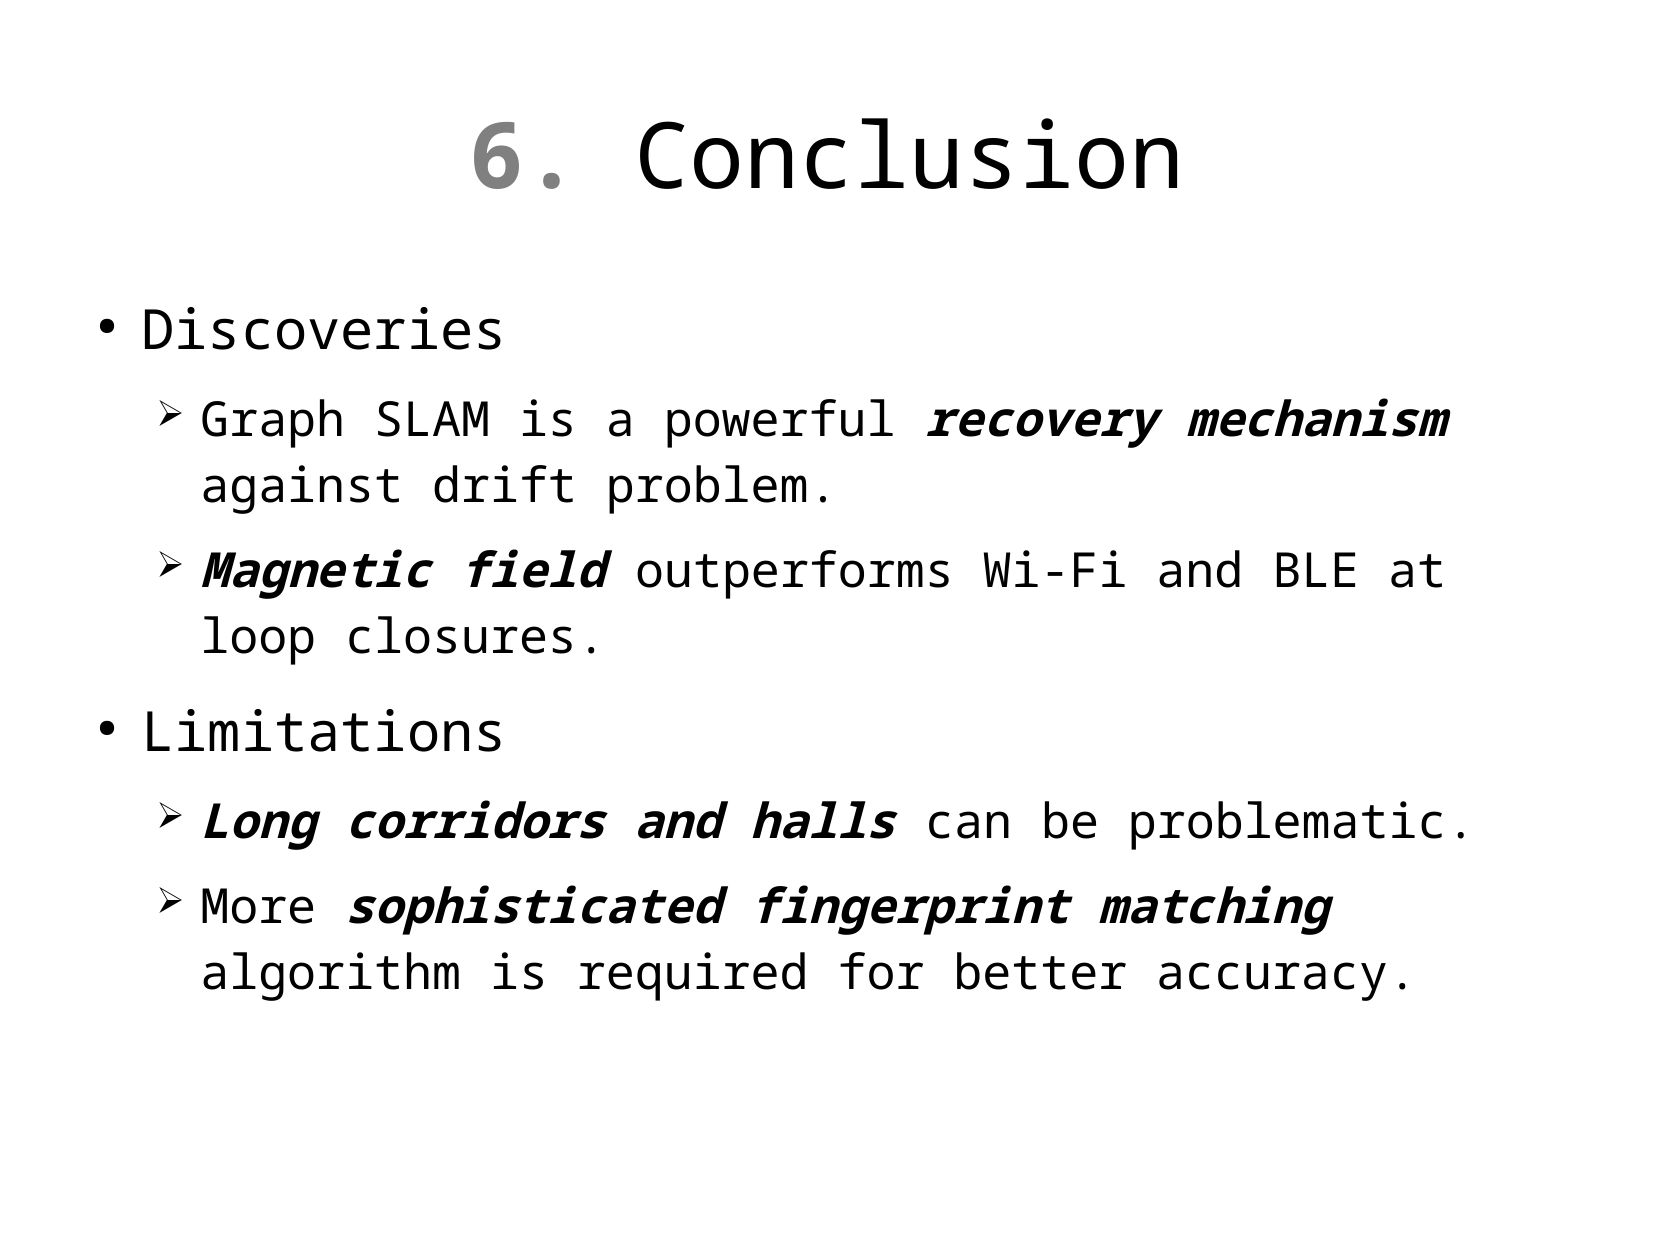

# 6. Conclusion
Discoveries
Graph SLAM is a powerful recovery mechanism against drift problem.
Magnetic field outperforms Wi-Fi and BLE at loop closures.
Limitations
Long corridors and halls can be problematic.
More sophisticated fingerprint matching algorithm is required for better accuracy.